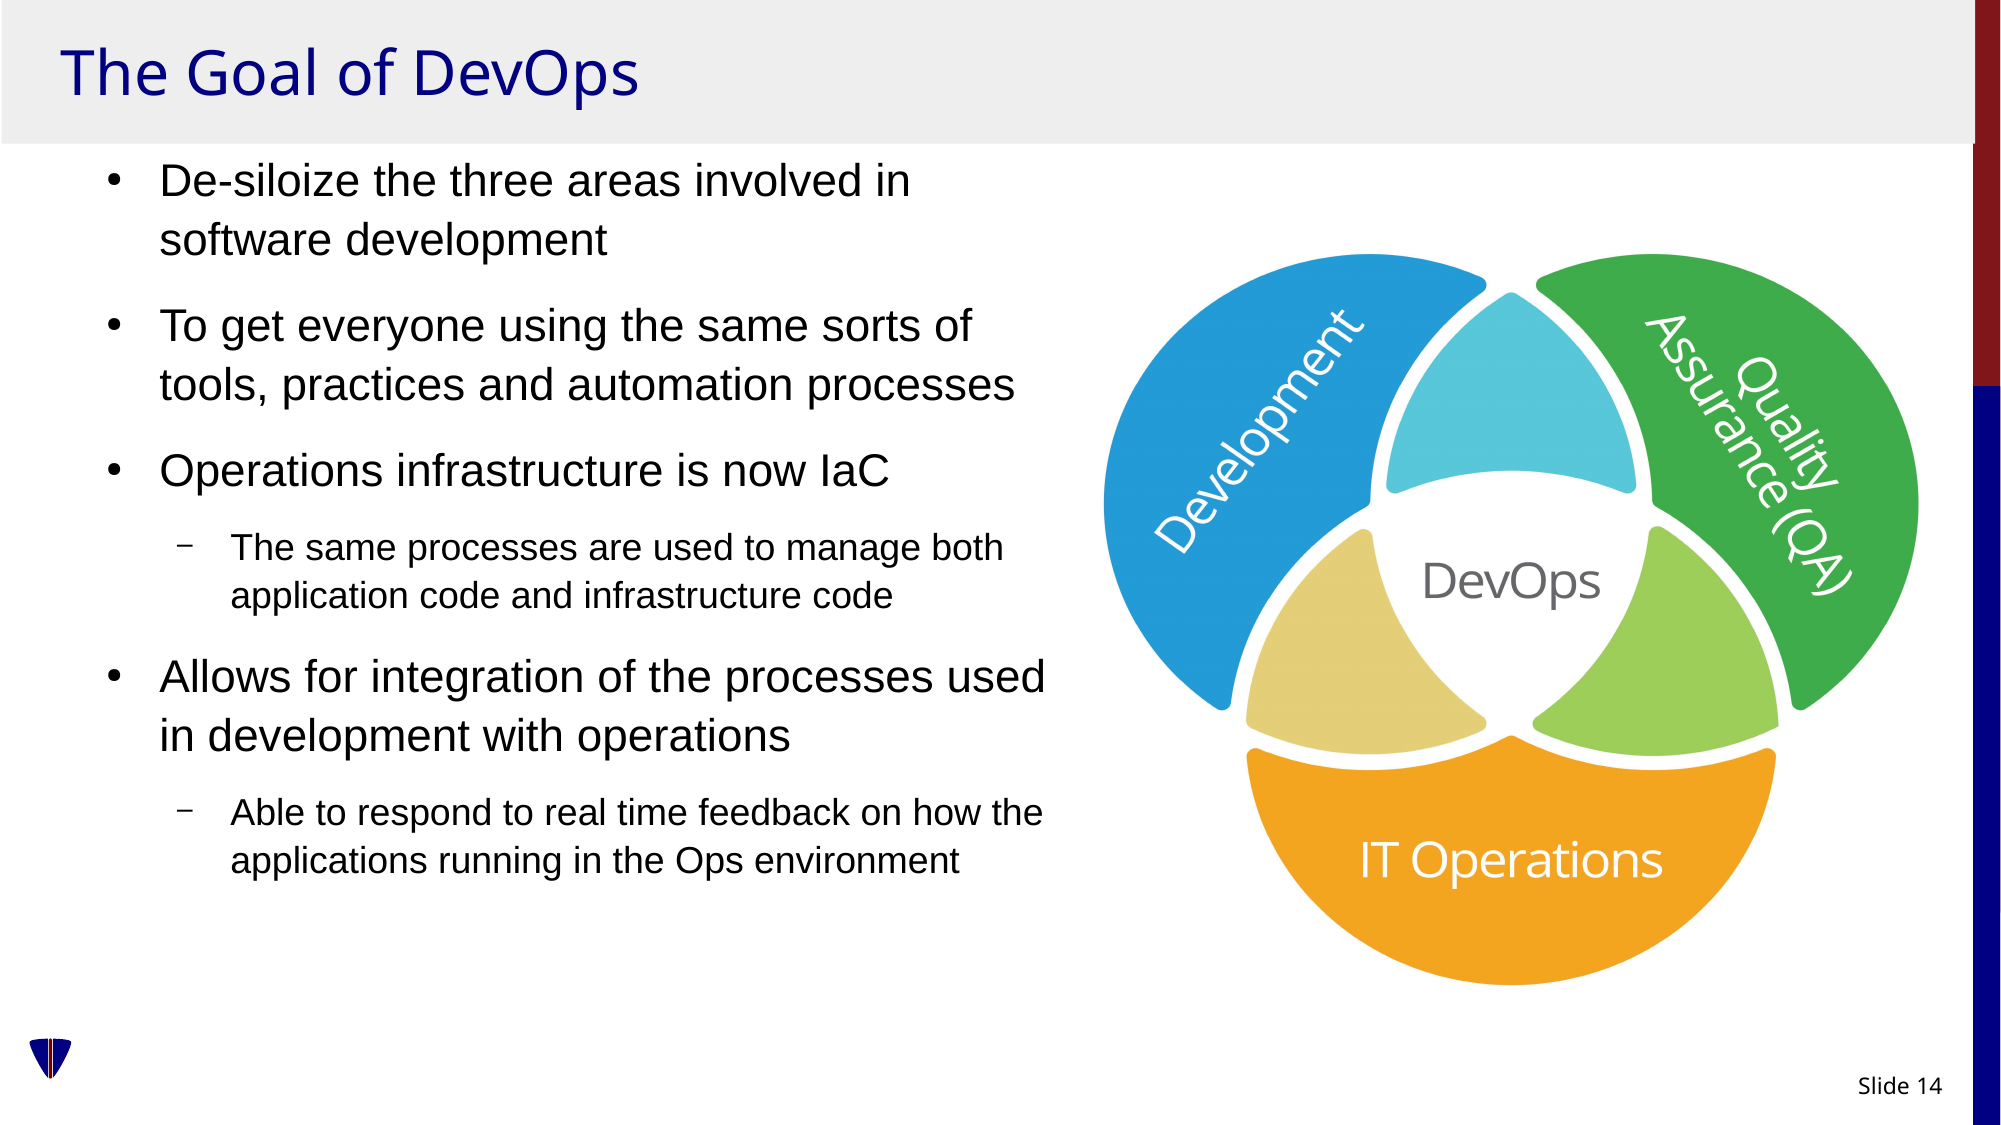

# The Goal of DevOps
De-siloize the three areas involved in software development
To get everyone using the same sorts of tools, practices and automation processes
Operations infrastructure is now IaC
The same processes are used to manage both application code and infrastructure code
Allows for integration of the processes used in development with operations
Able to respond to real time feedback on how the applications running in the Ops environment